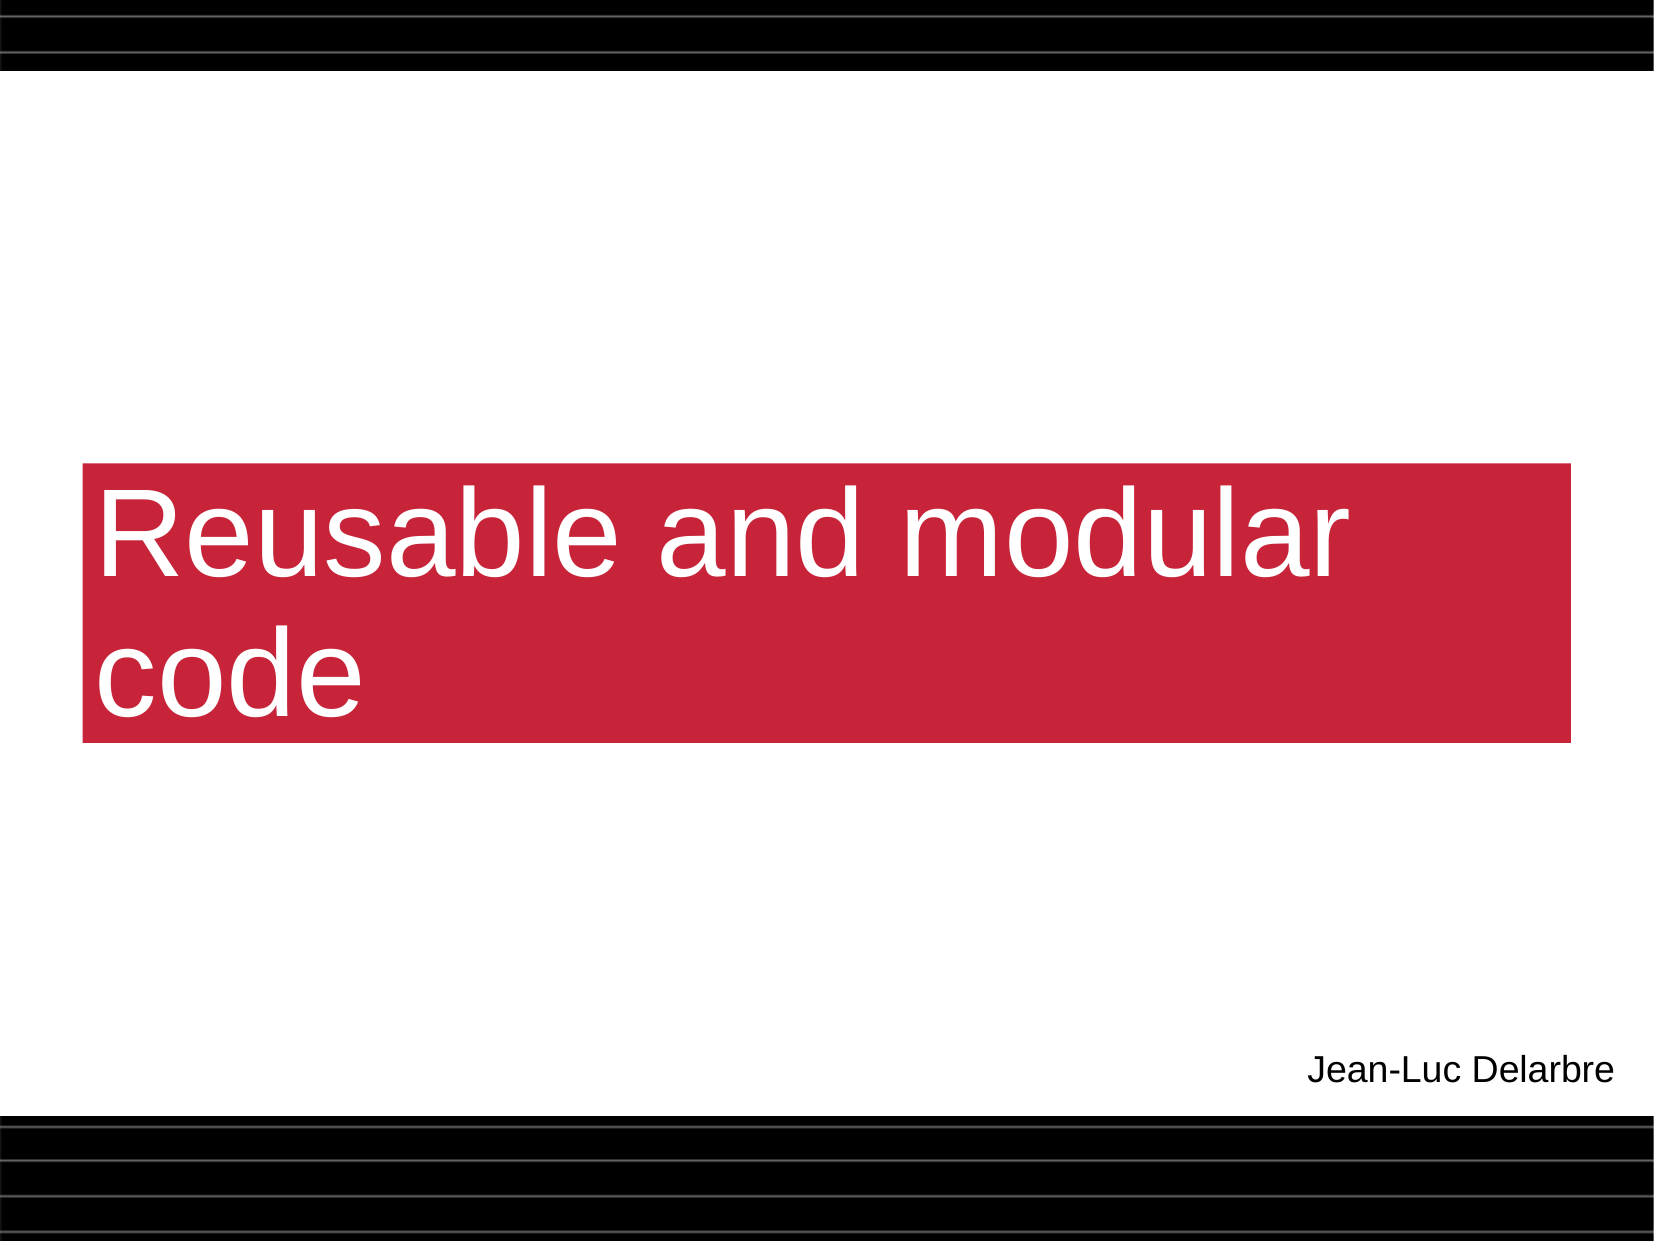

# Reusable and modular code
Jean-Luc Delarbre